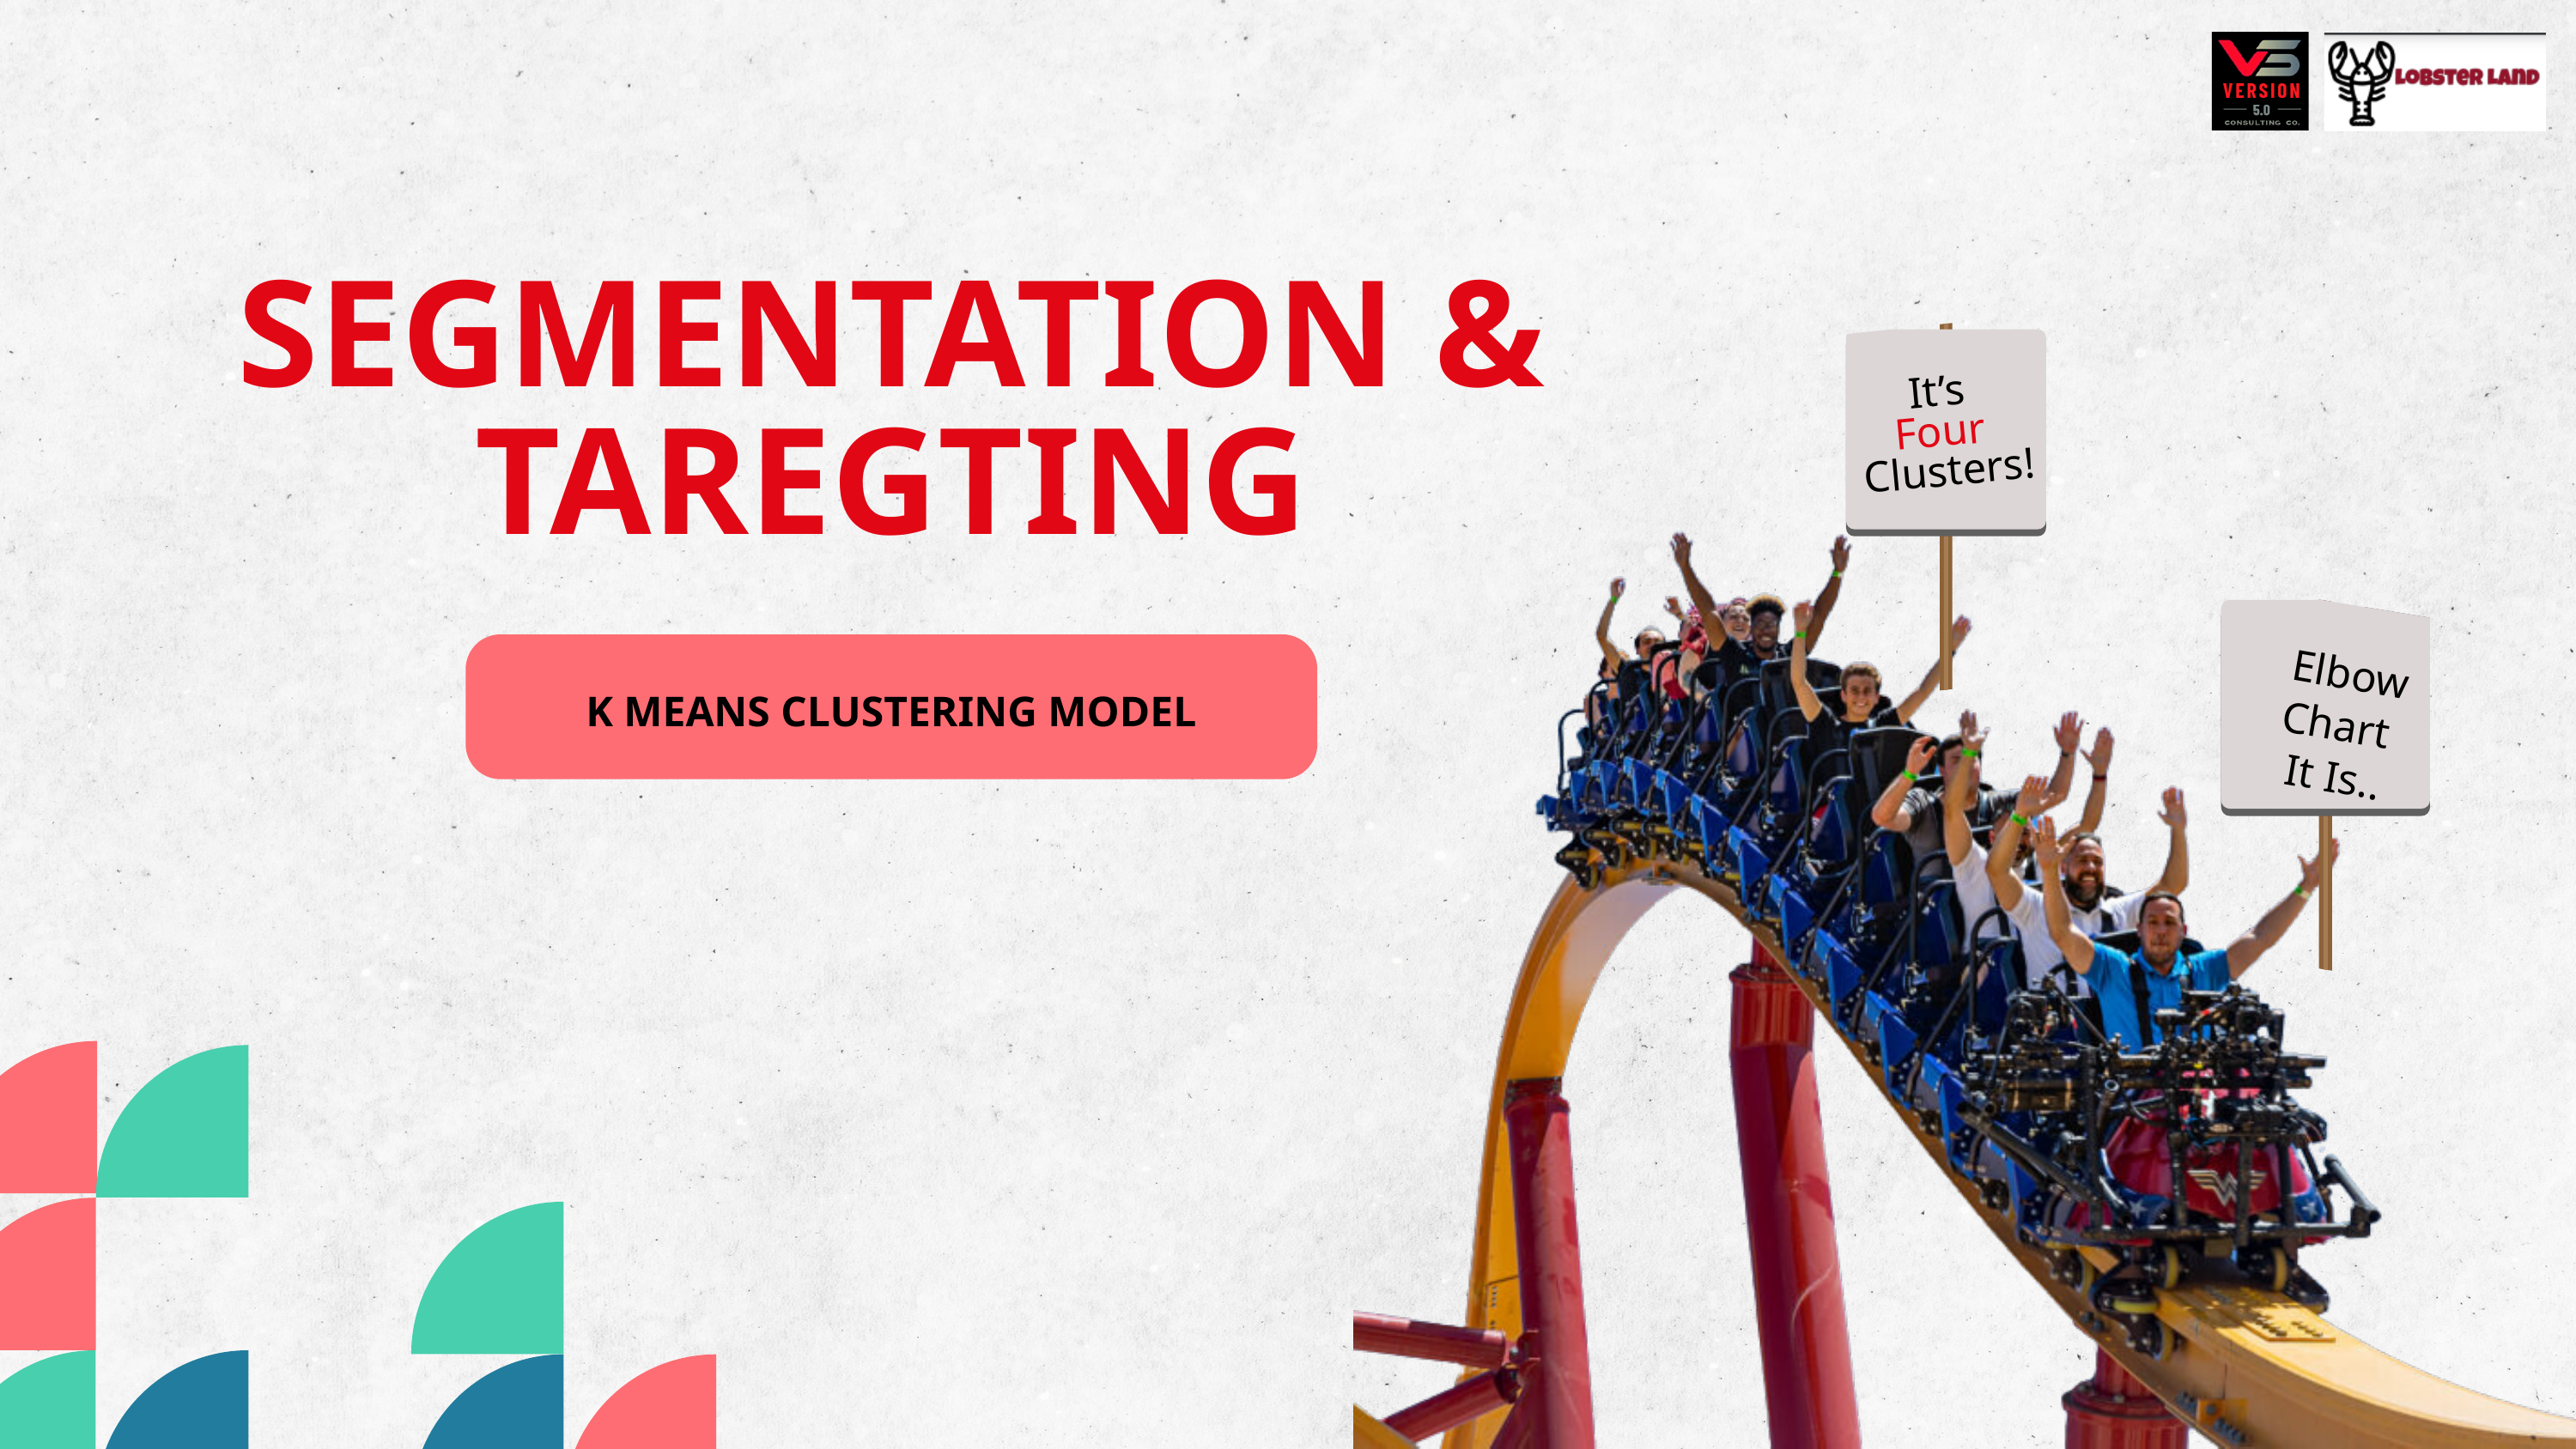

SEGMENTATION &
TAREGTING
It’s
Four
Clusters!
K MEANS CLUSTERING MODEL
Elbow Chart
It Is..